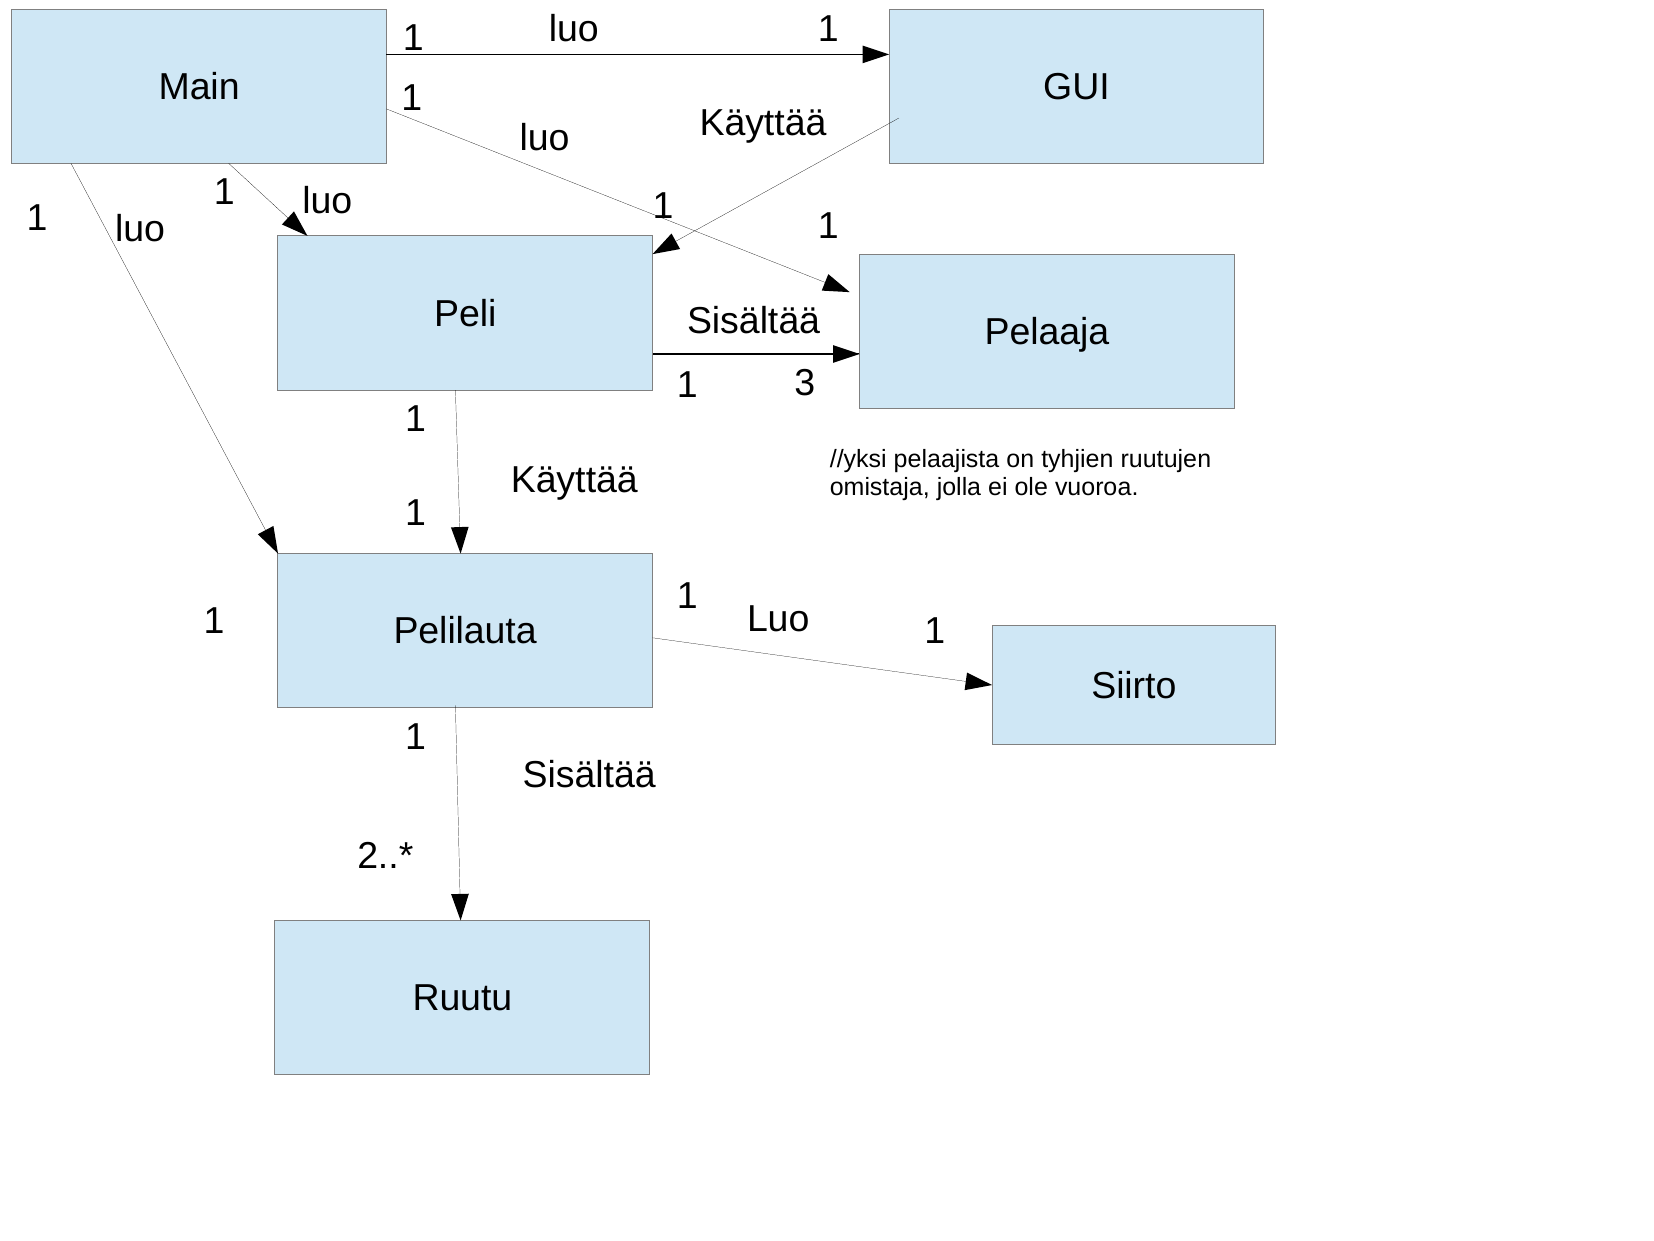

luo
1
Main
1
GUI
1
Käyttää
luo
1
luo
1
1
1
luo
Peli
Pelaaja
Sisältää
3
1
1
//yksi pelaajista on tyhjien ruutujen omistaja, jolla ei ole vuoroa.
Käyttää
1
Pelilauta
1
Luo
1
1
Siirto
1
Sisältää
2..*
Ruutu